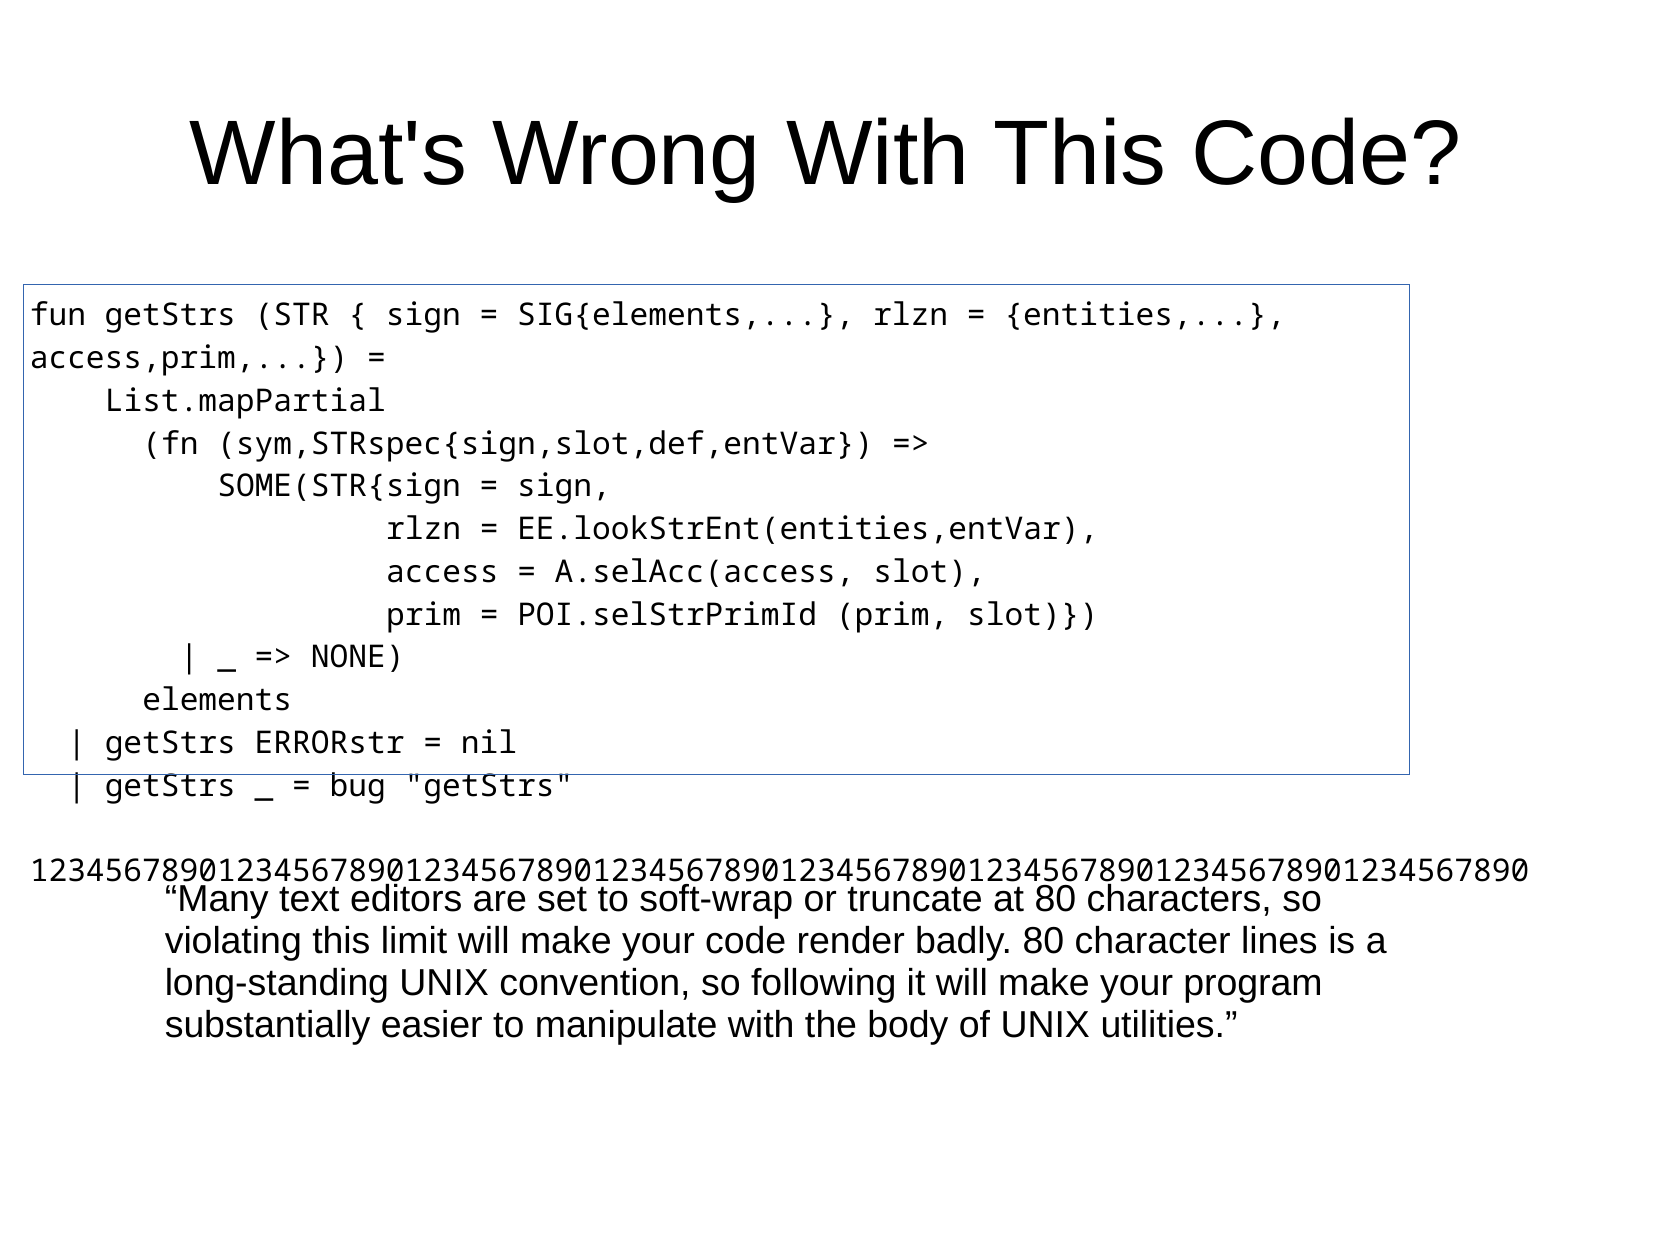

# What's Wrong With This Code?
fun getStrs (STR { sign = SIG{elements,...}, rlzn = {entities,...}, access,prim,...}) =
 List.mapPartial
 (fn (sym,STRspec{sign,slot,def,entVar}) =>
 SOME(STR{sign = sign,
 rlzn = EE.lookStrEnt(entities,entVar),
 access = A.selAcc(access, slot),
 prim = POI.selStrPrimId (prim, slot)})
 | _ => NONE)
 elements
 | getStrs ERRORstr = nil
 | getStrs _ = bug "getStrs"
12345678901234567890123456789012345678901234567890123456789012345678901234567890
“Many text editors are set to soft-wrap or truncate at 80 characters, so violating this limit will make your code render badly. 80 character lines is a long-standing UNIX convention, so following it will make your program substantially easier to manipulate with the body of UNIX utilities.”